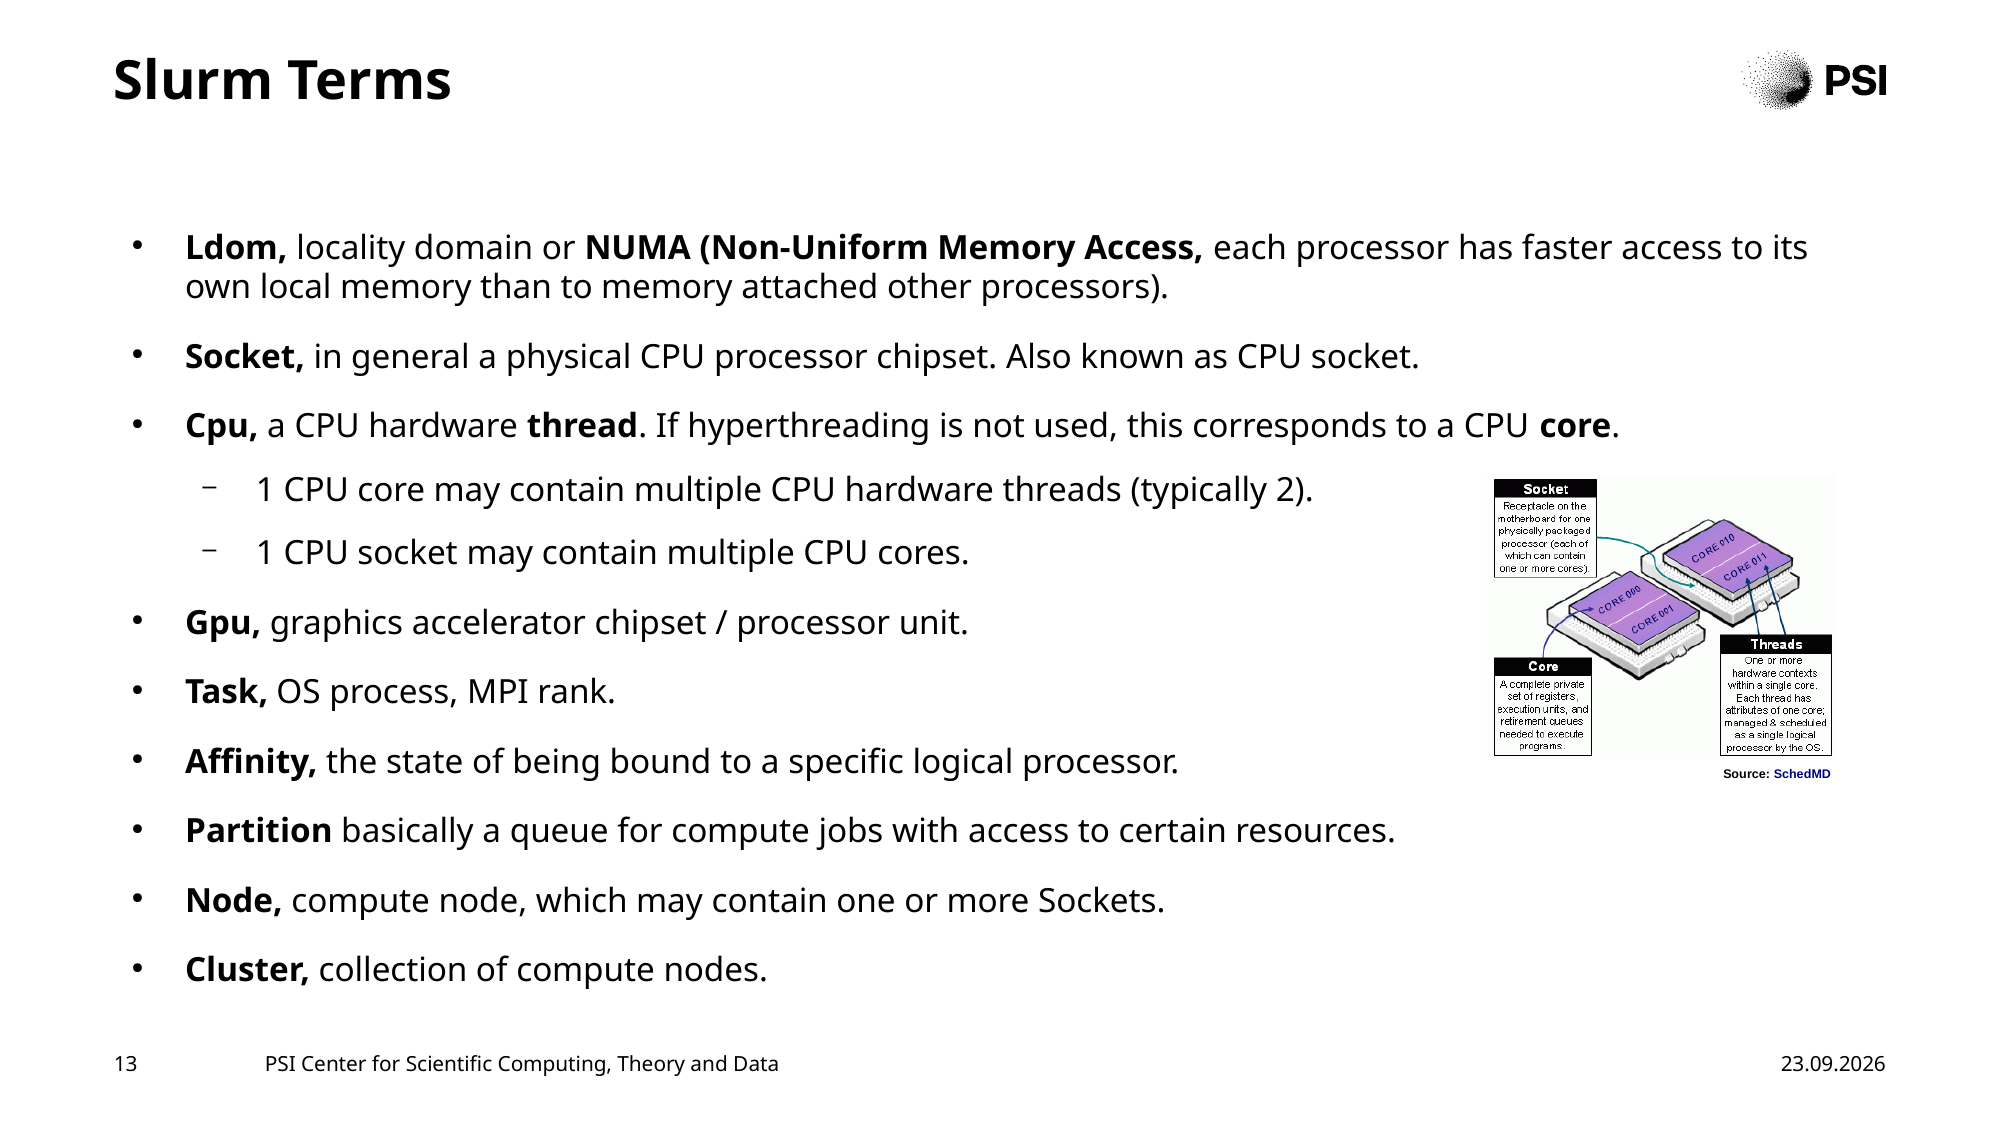

Slurm Terms
# Ldom, locality domain or NUMA (Non-Uniform Memory Access, each processor has faster access to its own local memory than to memory attached other processors).
Socket, in general a physical CPU processor chipset. Also known as CPU socket.
Cpu, a CPU hardware thread. If hyperthreading is not used, this corresponds to a CPU core.
1 CPU core may contain multiple CPU hardware threads (typically 2).
1 CPU socket may contain multiple CPU cores.
Gpu, graphics accelerator chipset / processor unit.
Task, OS process, MPI rank.
Affinity, the state of being bound to a specific logical processor.
Partition basically a queue for compute jobs with access to certain resources.
Node, compute node, which may contain one or more Sockets.
Cluster, collection of compute nodes.
Source: SchedMD
13
PSI Center for Scientific Computing, Theory and Data